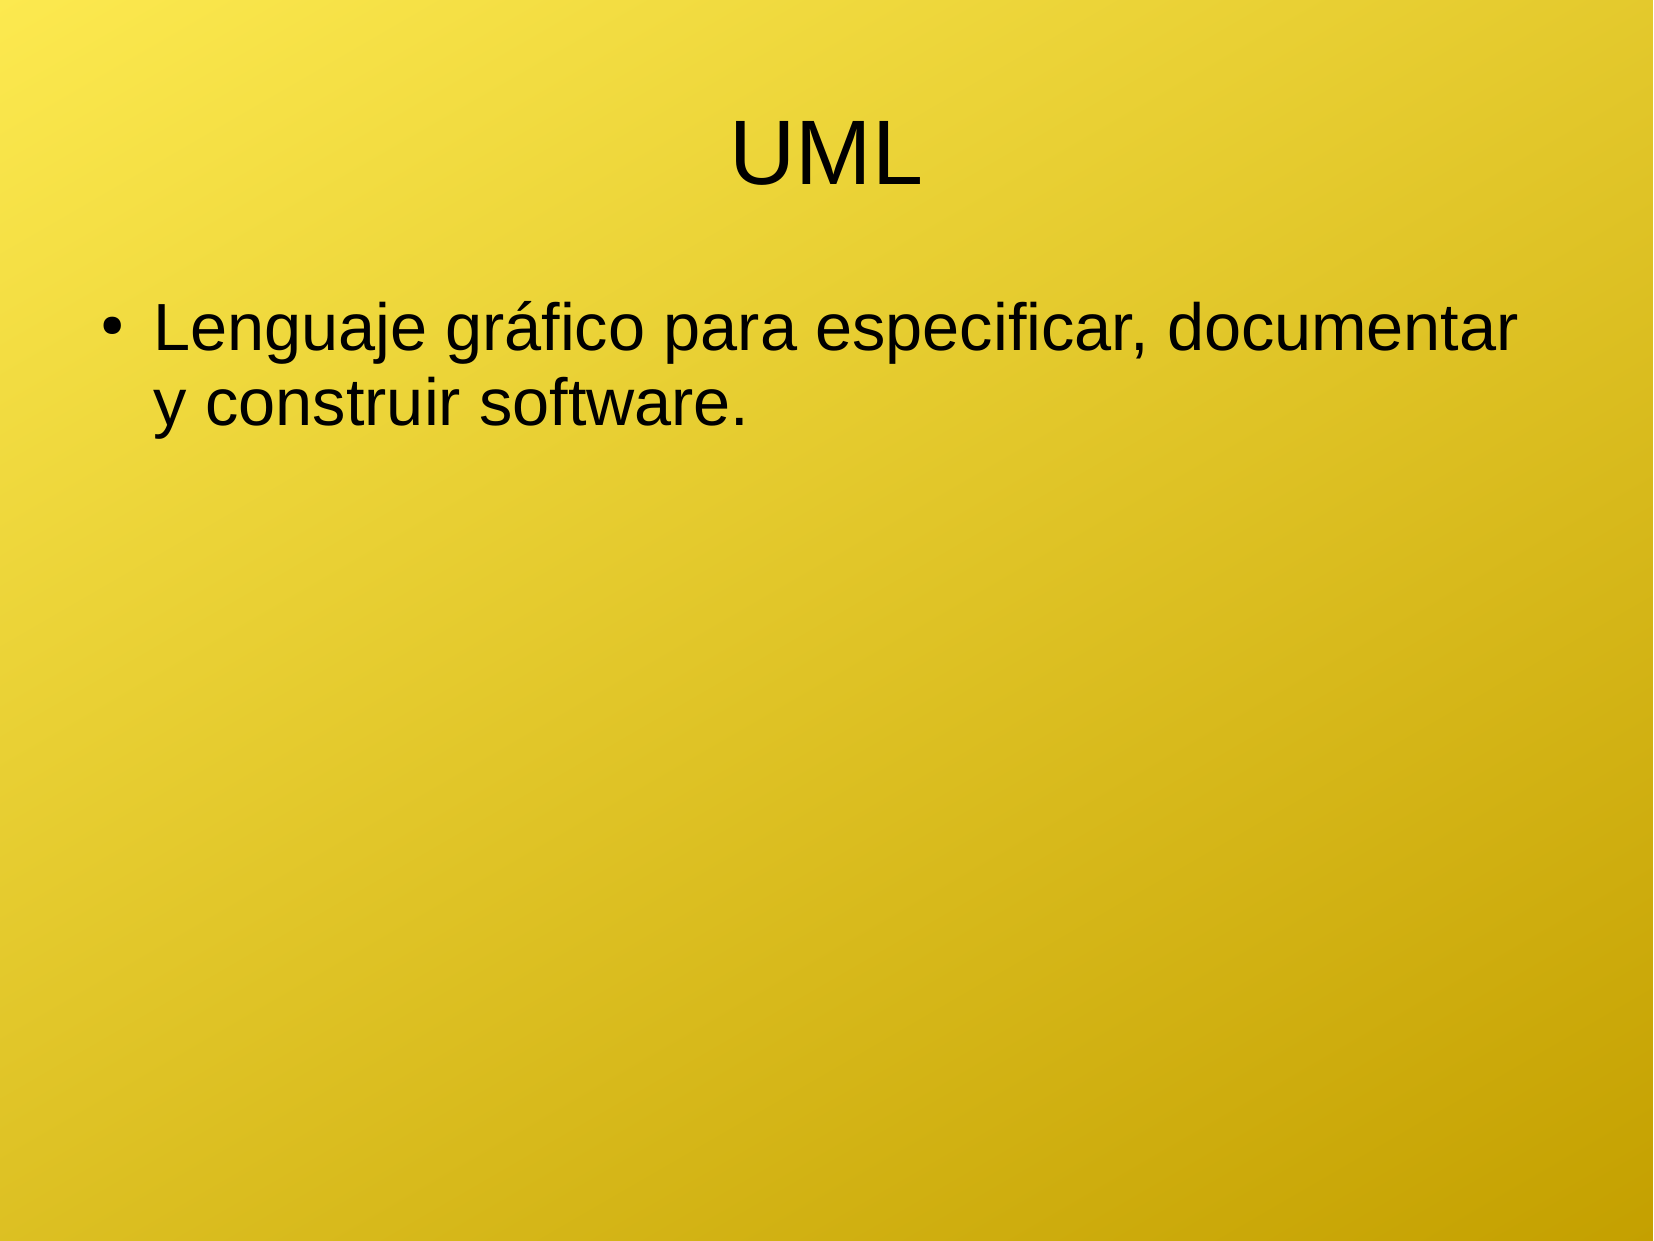

# UML
Lenguaje gráfico para especificar, documentar y construir software.